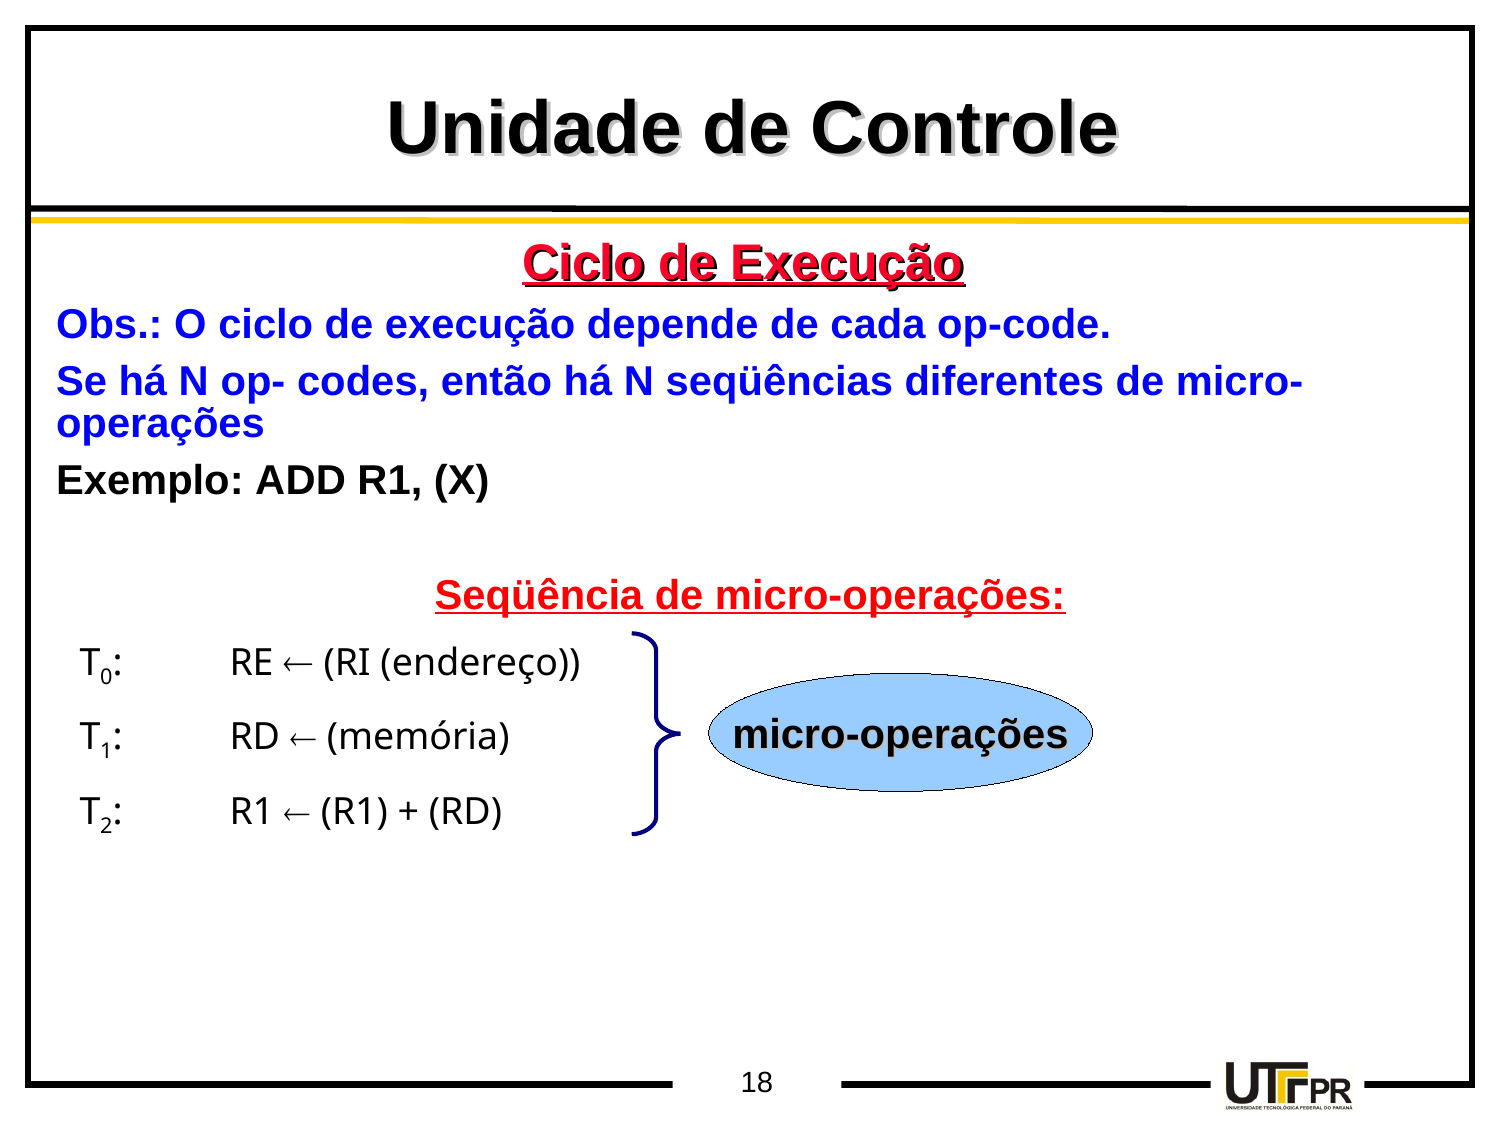

Unidade de Controle
# Ciclo de Execução
Obs.: O ciclo de execução depende de cada op-code.
Se há N op- codes, então há N seqüências diferentes de micro-operações
Exemplo: ADD R1, (X)
Seqüência de micro-operações:
T0:	RE  (RI (endereço))
T1:	RD  (memória)
T2:	R1  (R1) + (RD)
micro-operações